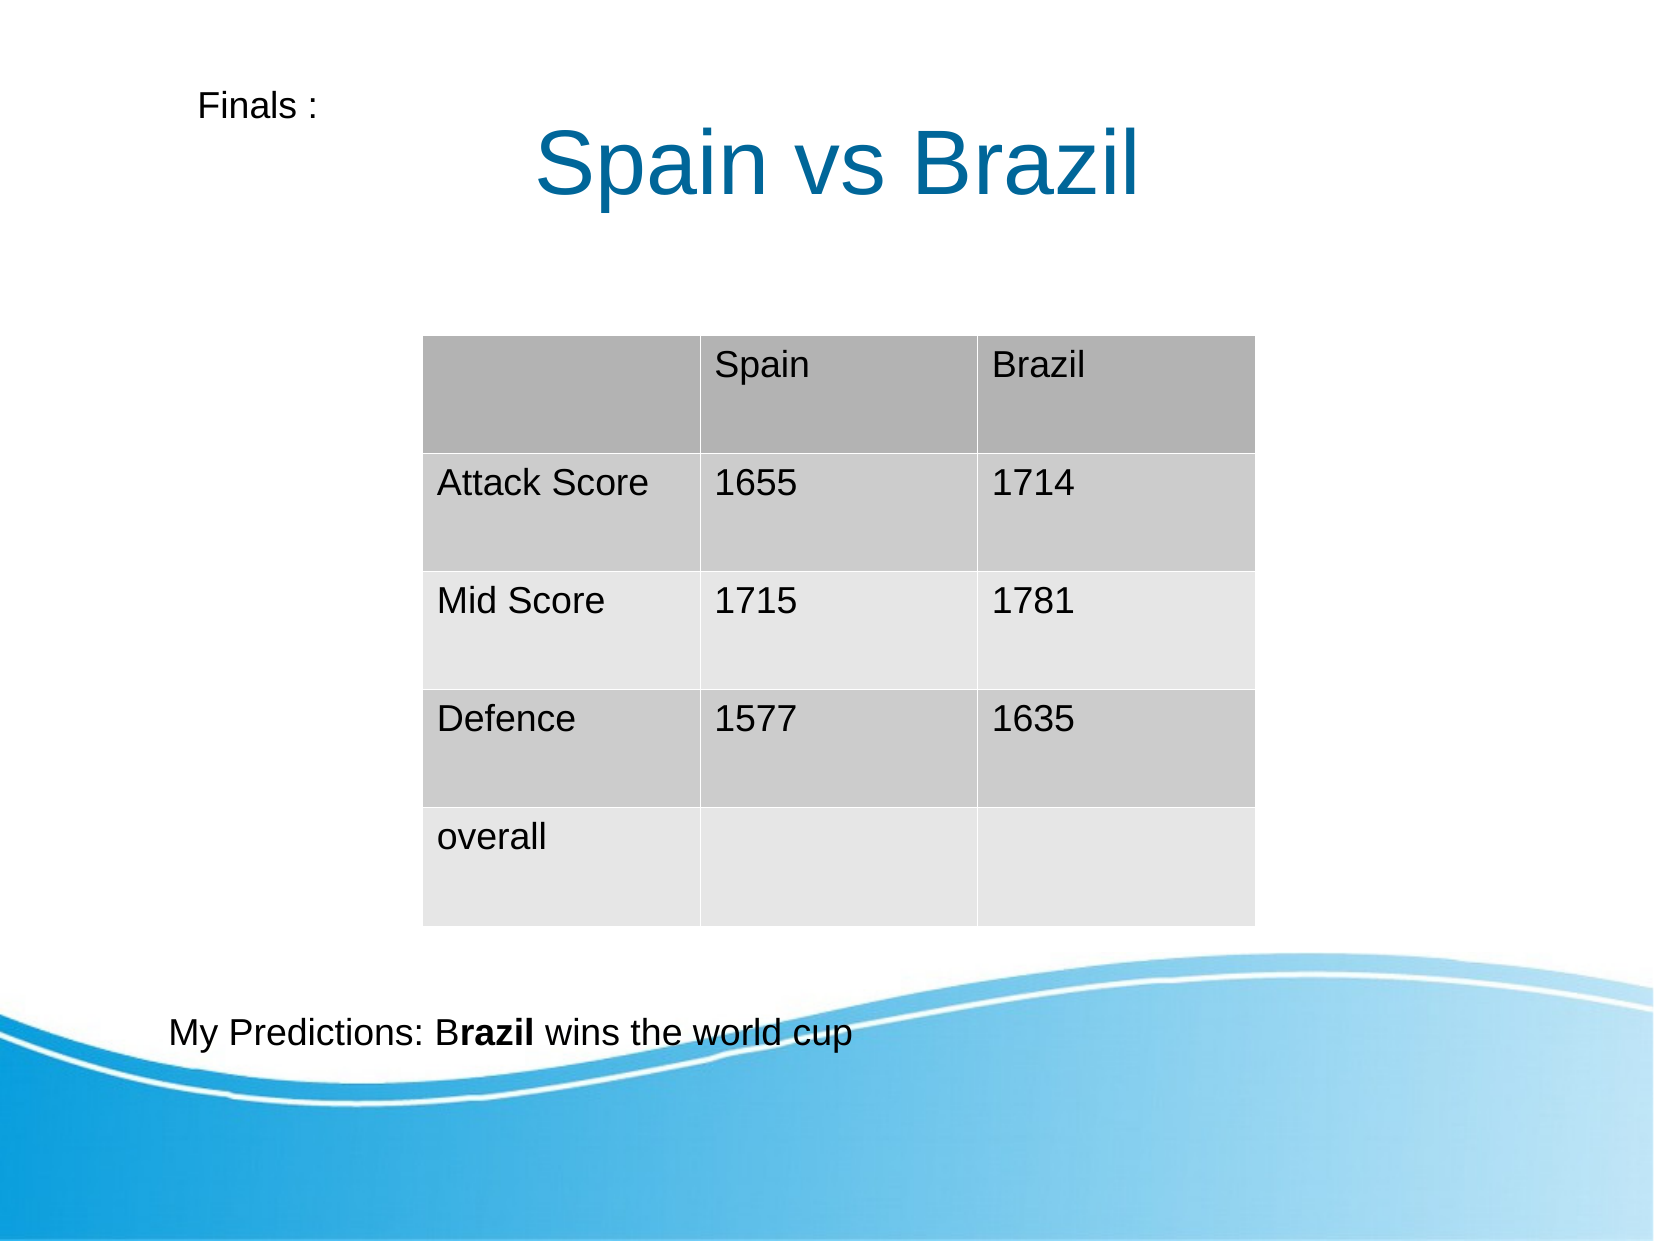

# Spain vs Brazil
Finals :
| | Spain | Brazil |
| --- | --- | --- |
| Attack Score | 1655 | 1714 |
| Mid Score | 1715 | 1781 |
| Defence | 1577 | 1635 |
| overall | | |
My Predictions: Brazil wins the world cup